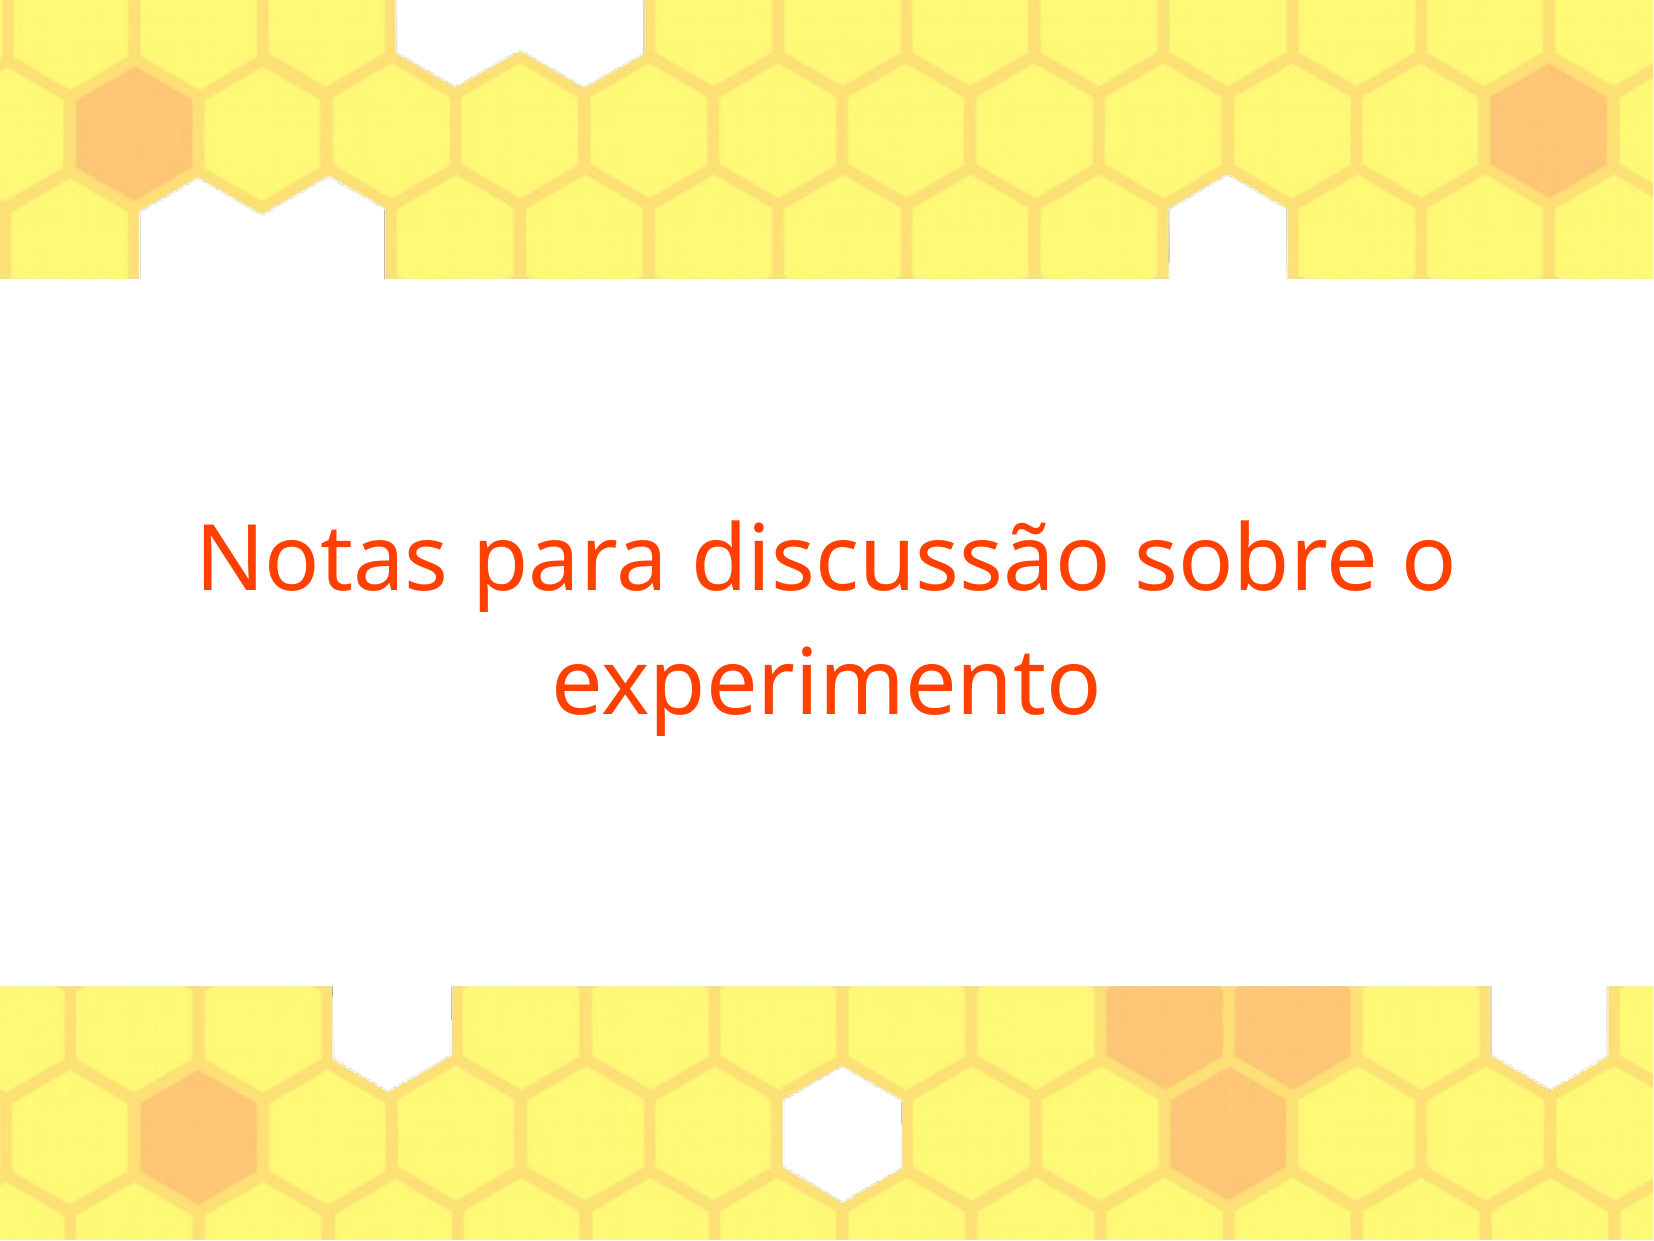

# Notas para discussão sobre o experimento